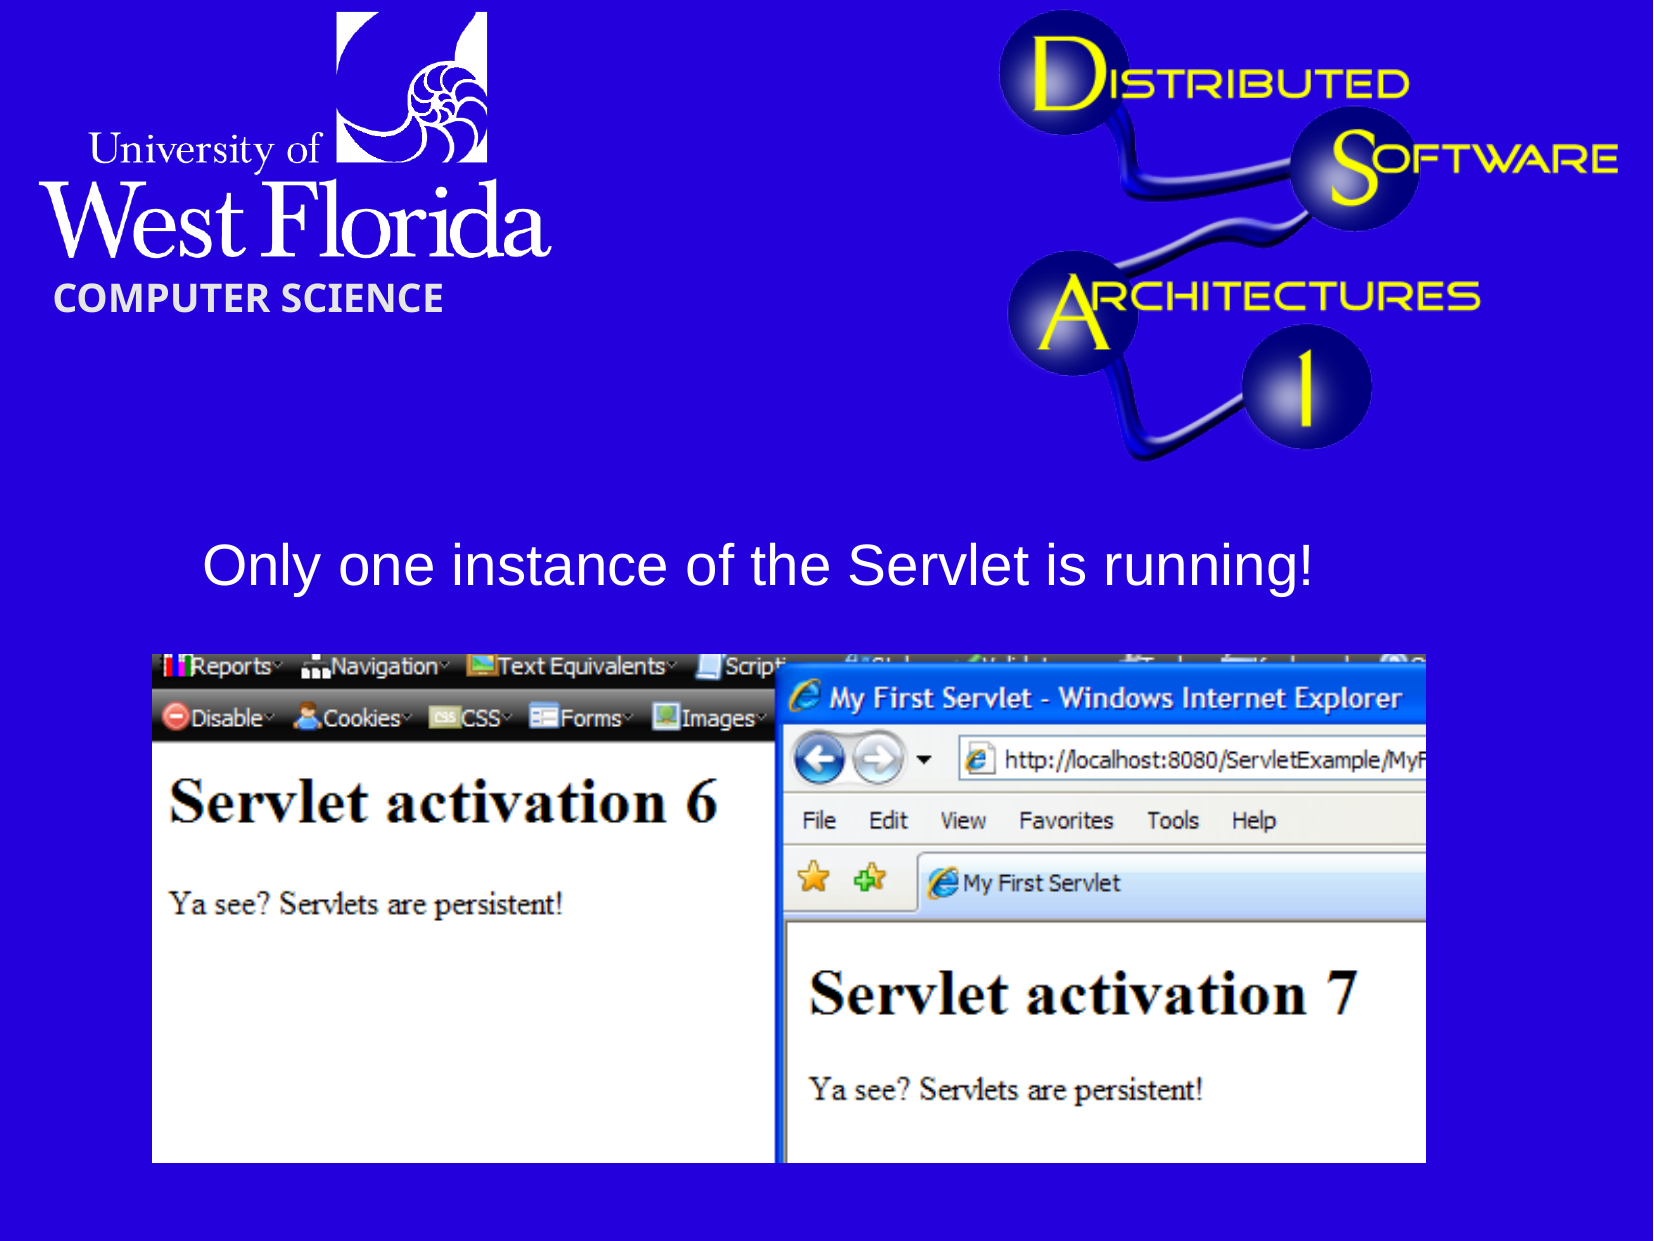

COMPUTER SCIENCE
Only one instance of the Servlet is running!